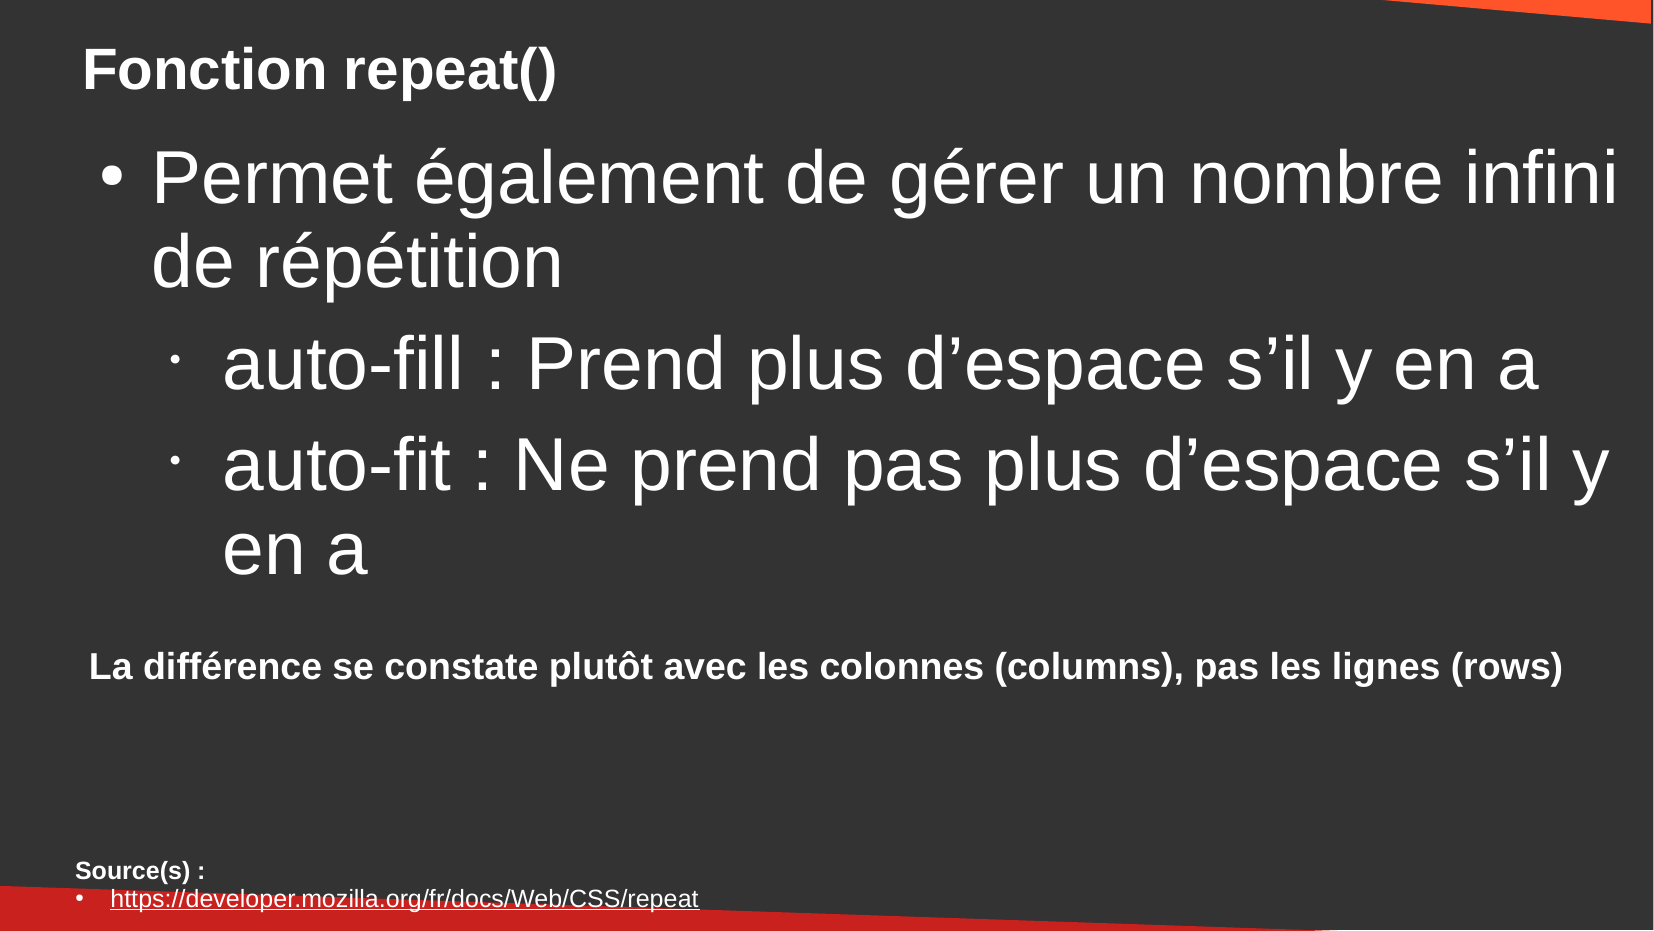

# Fonction repeat()
Permet également de gérer un nombre infini de répétition
auto-fill : Prend plus d’espace s’il y en a
auto-fit : Ne prend pas plus d’espace s’il y en a
La différence se constate plutôt avec les colonnes (columns), pas les lignes (rows)
Source(s) :
https://developer.mozilla.org/fr/docs/Web/CSS/repeat